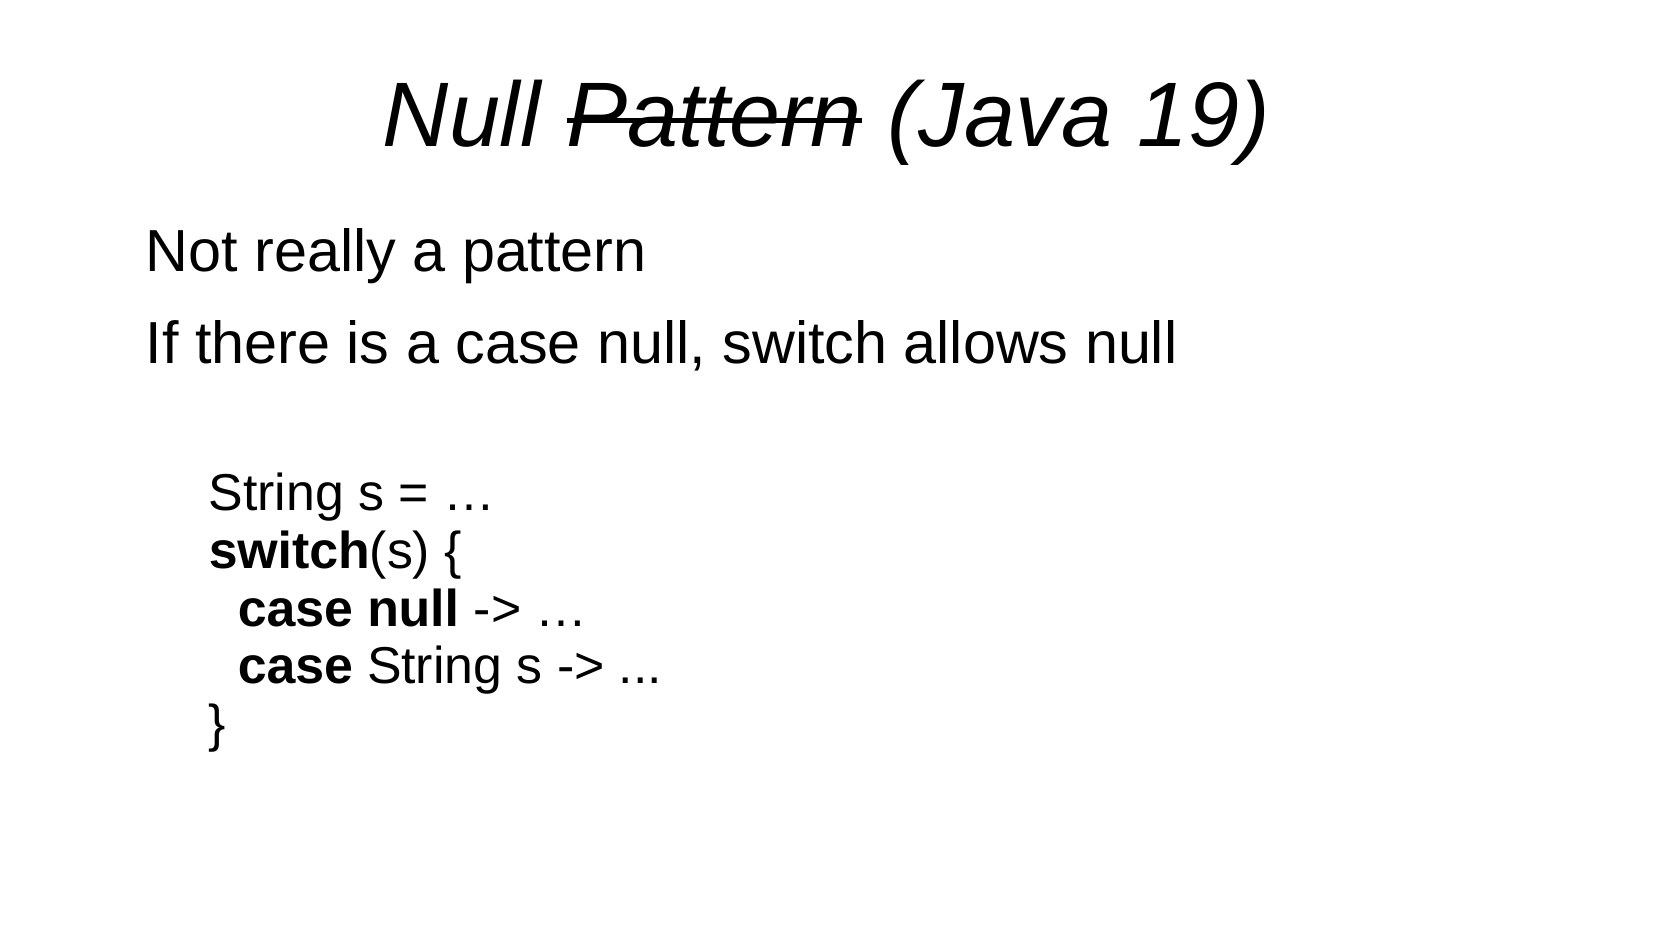

# Null Pattern (Java 19)
Not really a pattern
If there is a case null, switch allows null
String s = …
switch(s) {
 case null -> …
 case String s -> ...
}